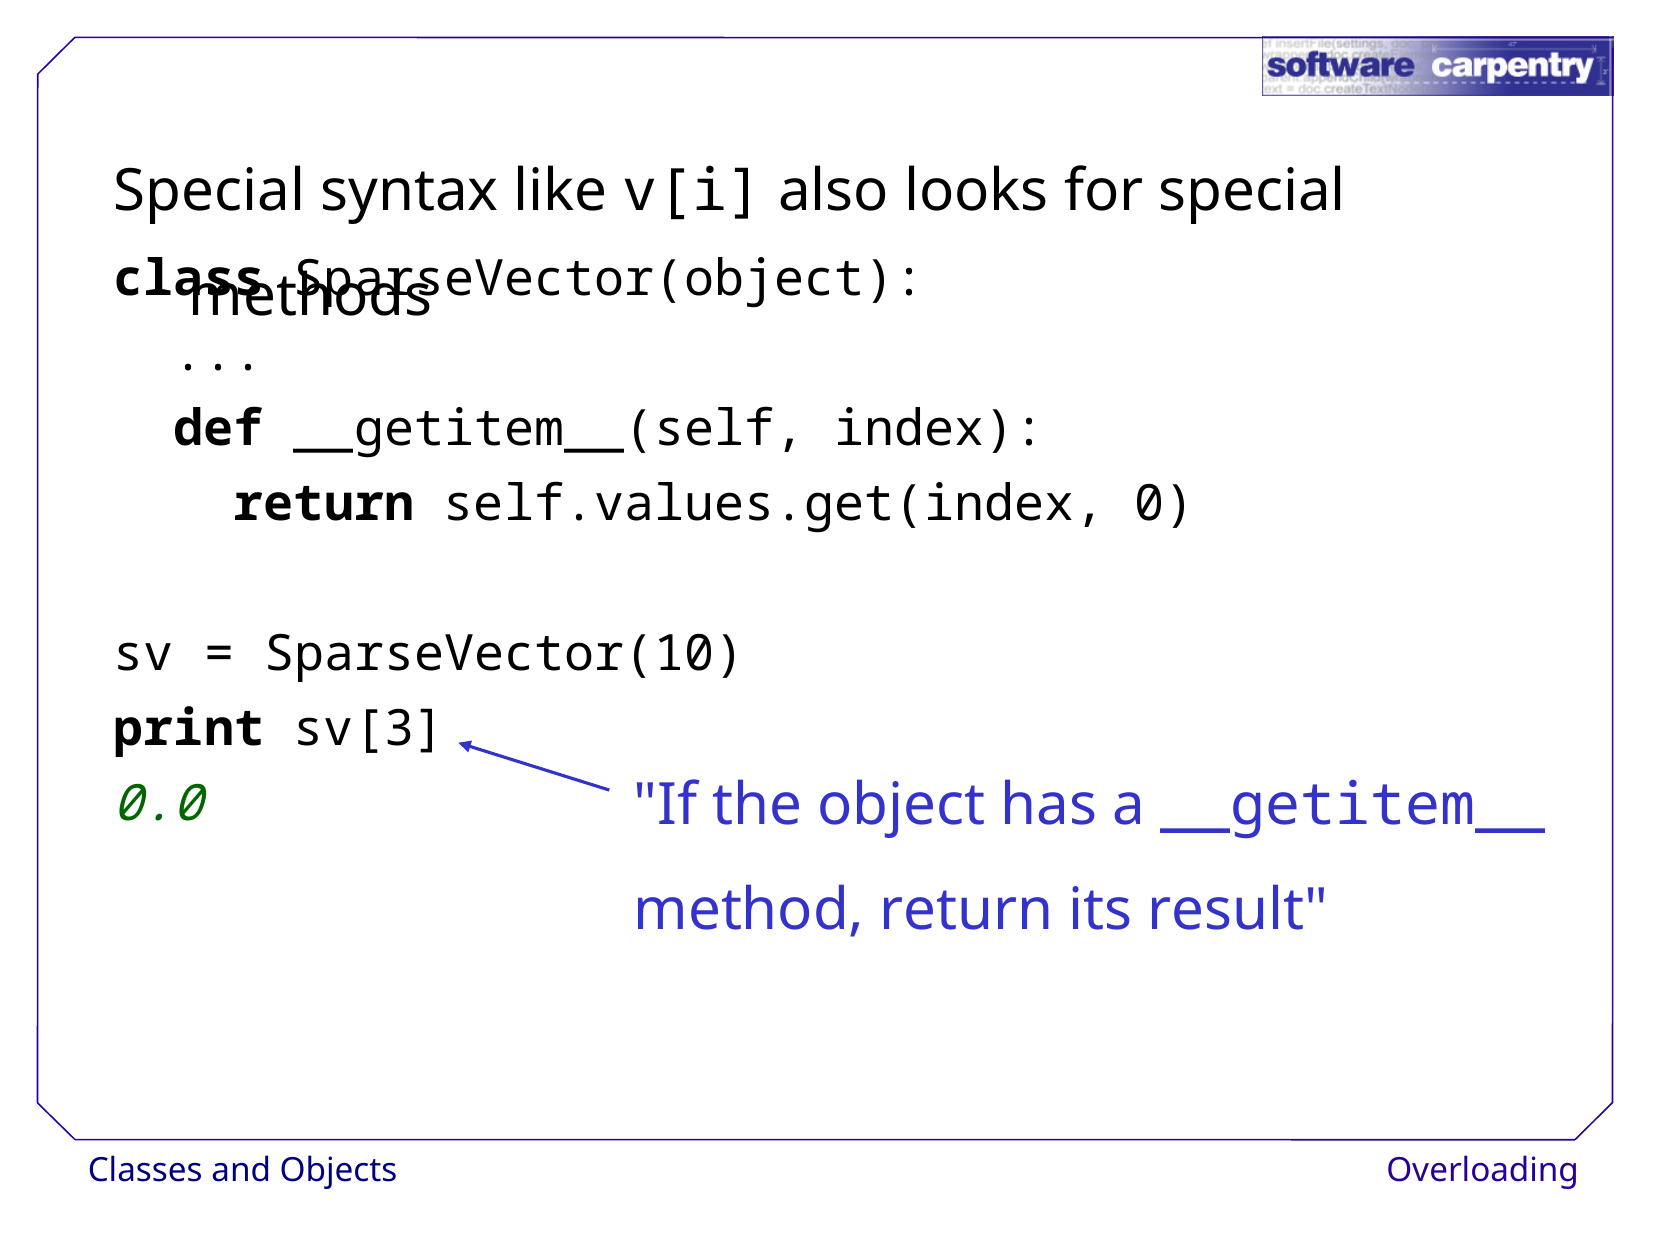

Special syntax like v[i] also looks for special methods
class SparseVector(object):
 ...
 def __getitem__(self, index):
 return self.values.get(index, 0)
sv = SparseVector(10)
print sv[3]
0.0
"If the object has a __getitem__
method, return its result"